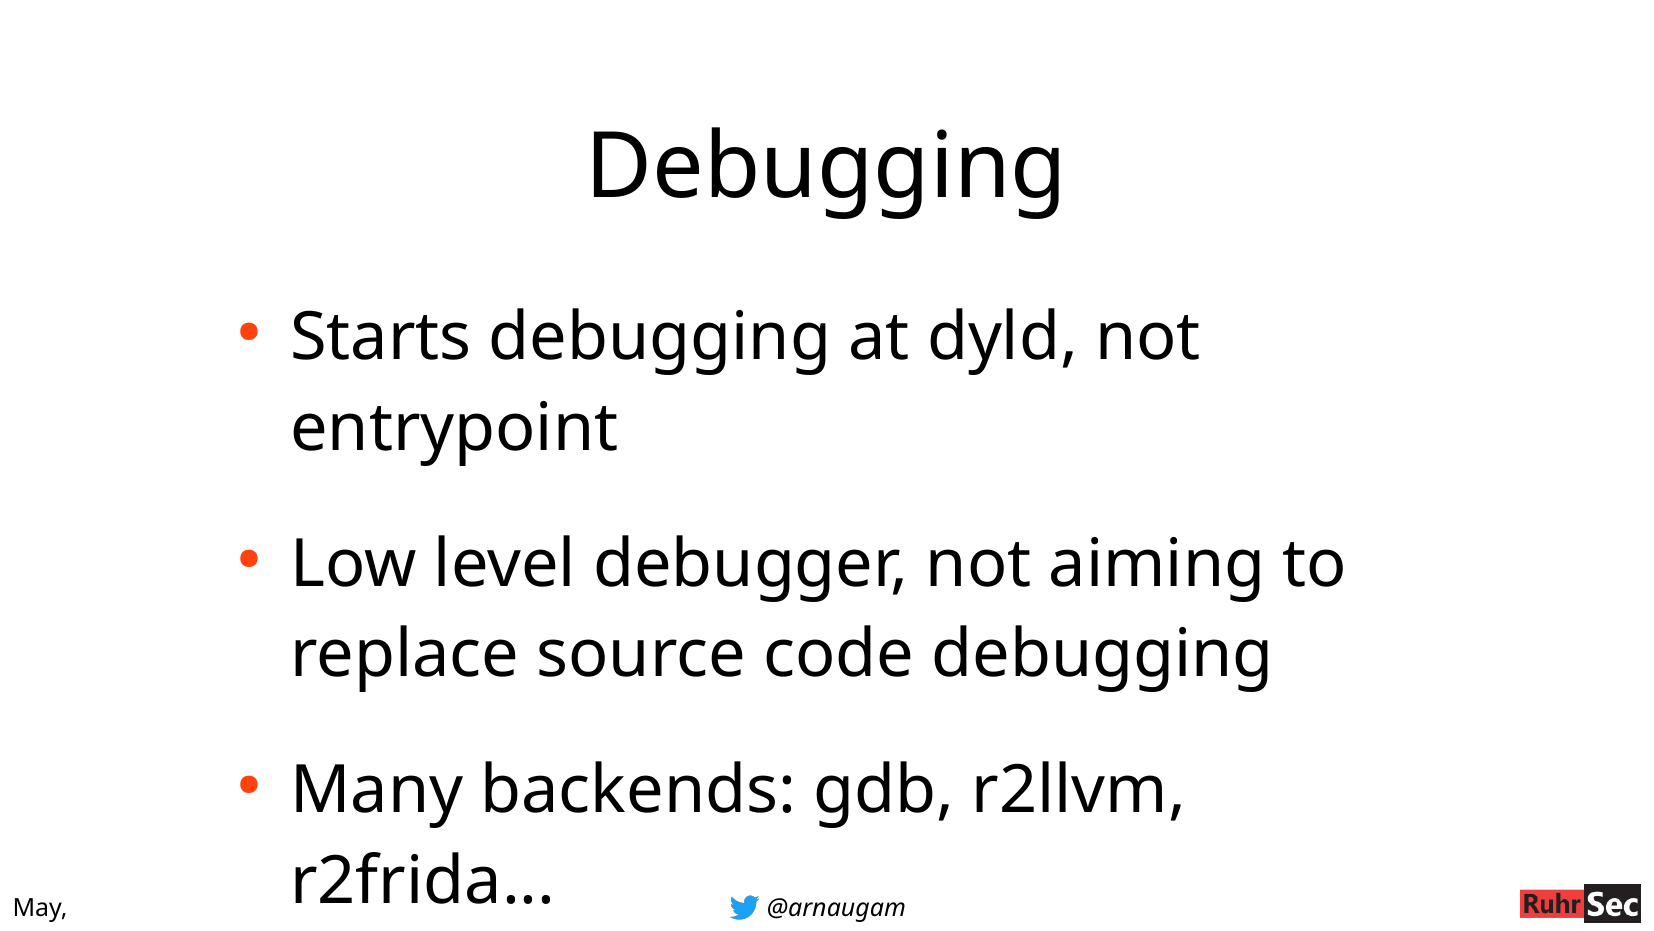

# Debugging
Starts debugging at dyld, not entrypoint
Low level debugger, not aiming to replace source code debugging
Many backends: gdb, r2llvm, r2frida...